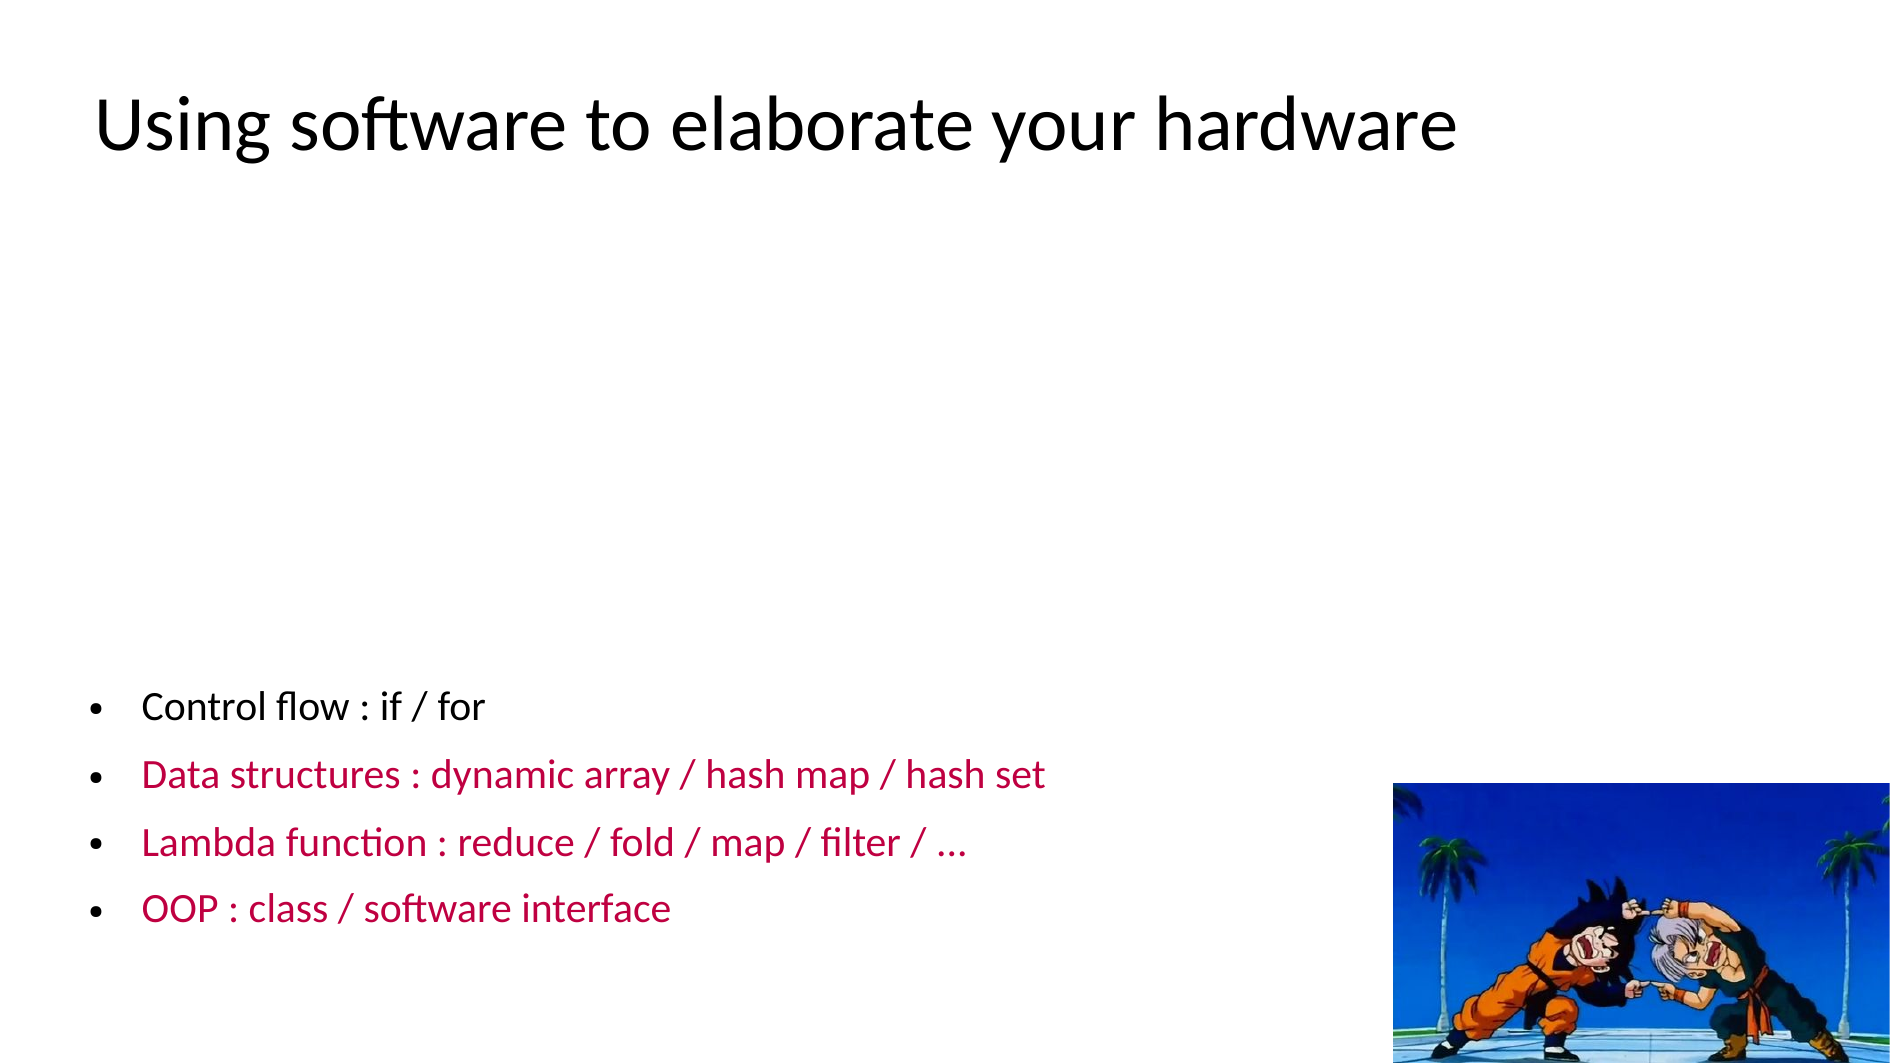

# Using software to elaborate your hardware
Control flow : if / for
Data structures : dynamic array / hash map / hash set
Lambda function : reduce / fold / map / filter / ...
OOP : class / software interface